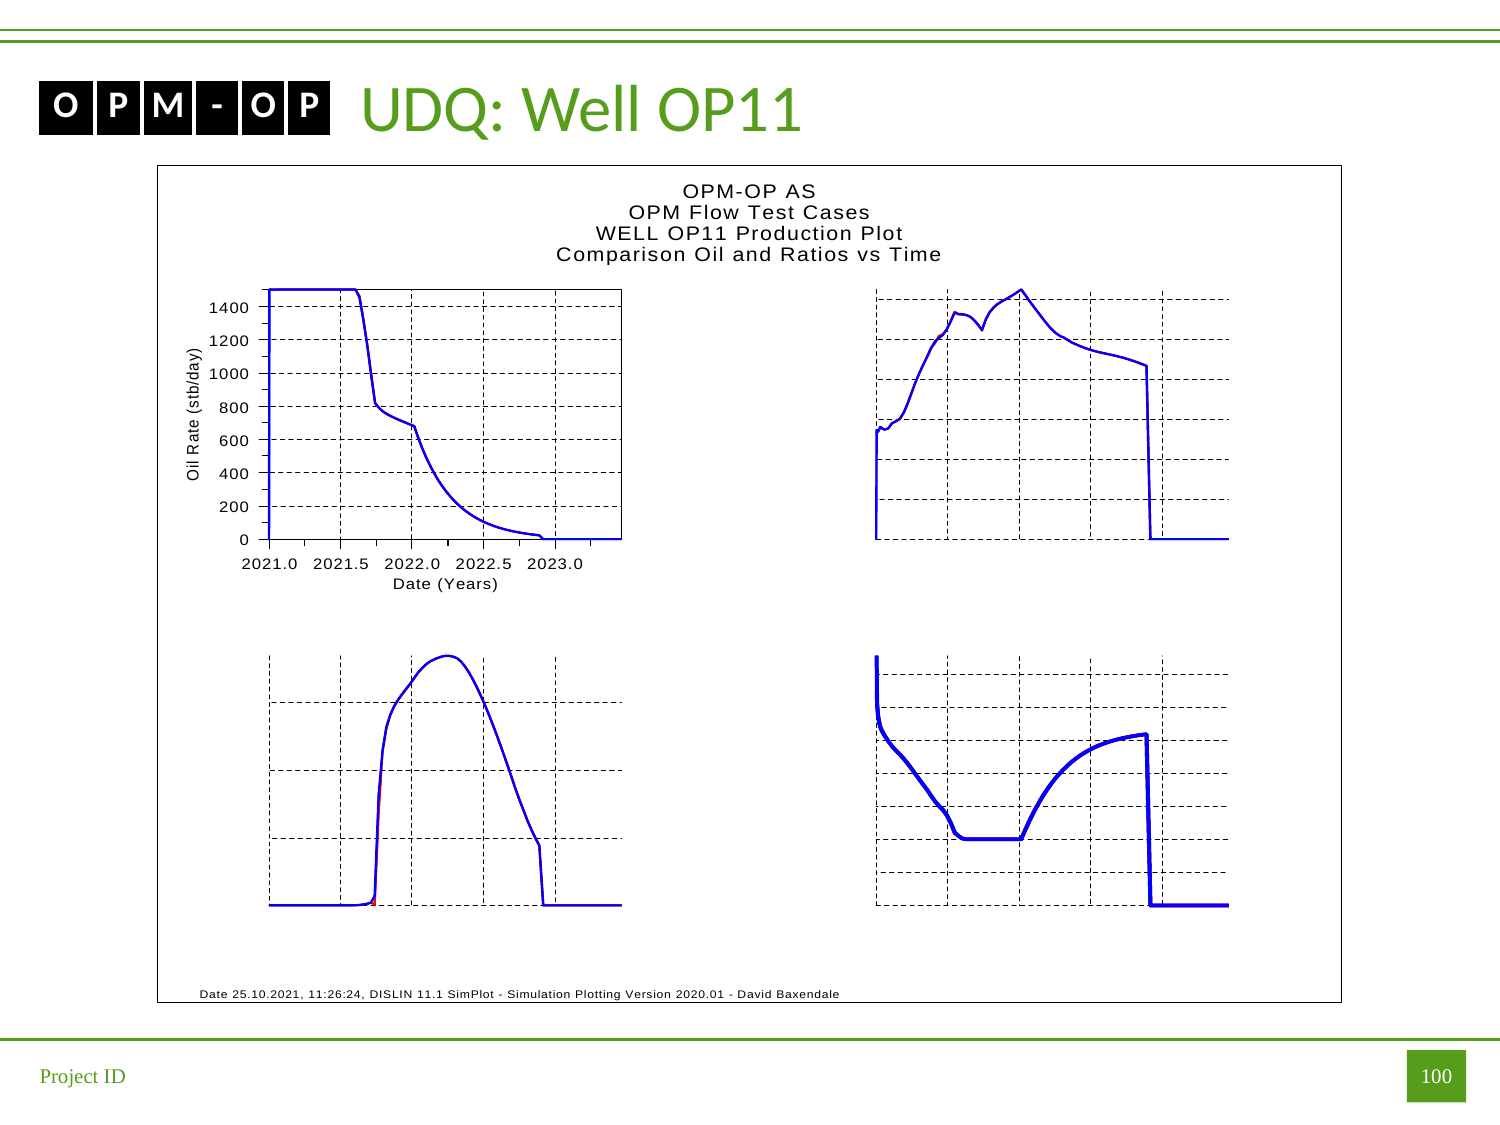

# UDQ: well OP11
Project ID
100